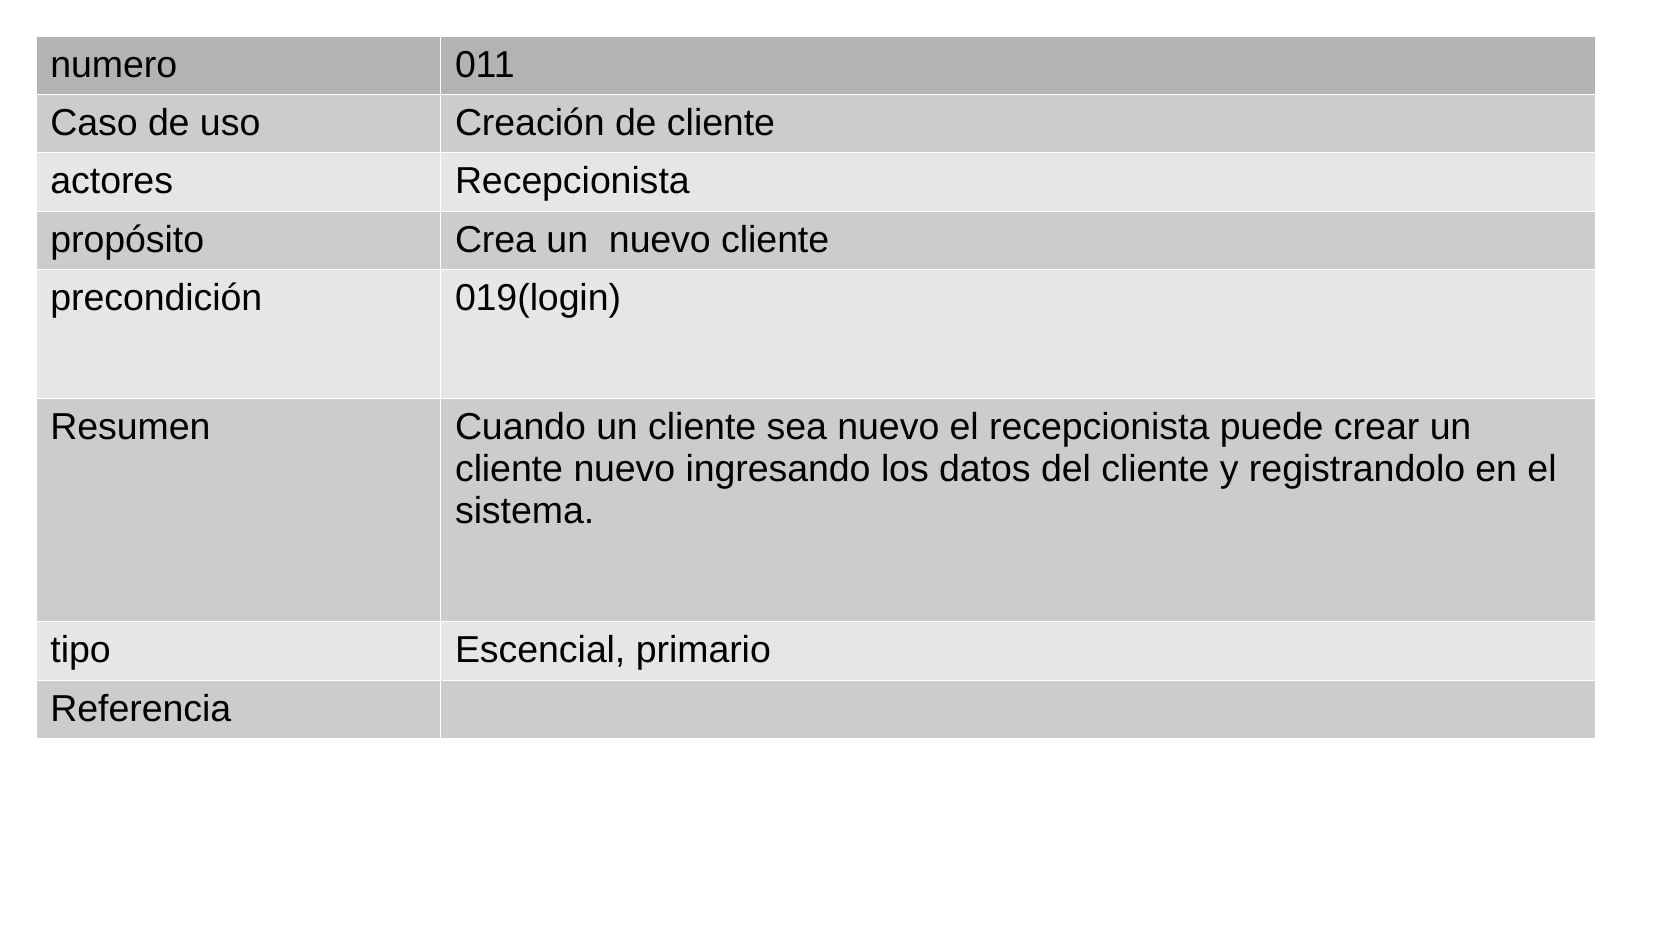

| numero | 011 |
| --- | --- |
| Caso de uso | Creación de cliente |
| actores | Recepcionista |
| propósito | Crea un nuevo cliente |
| precondición | 019(login) |
| Resumen | Cuando un cliente sea nuevo el recepcionista puede crear un cliente nuevo ingresando los datos del cliente y registrandolo en el sistema. |
| tipo | Escencial, primario |
| Referencia | |